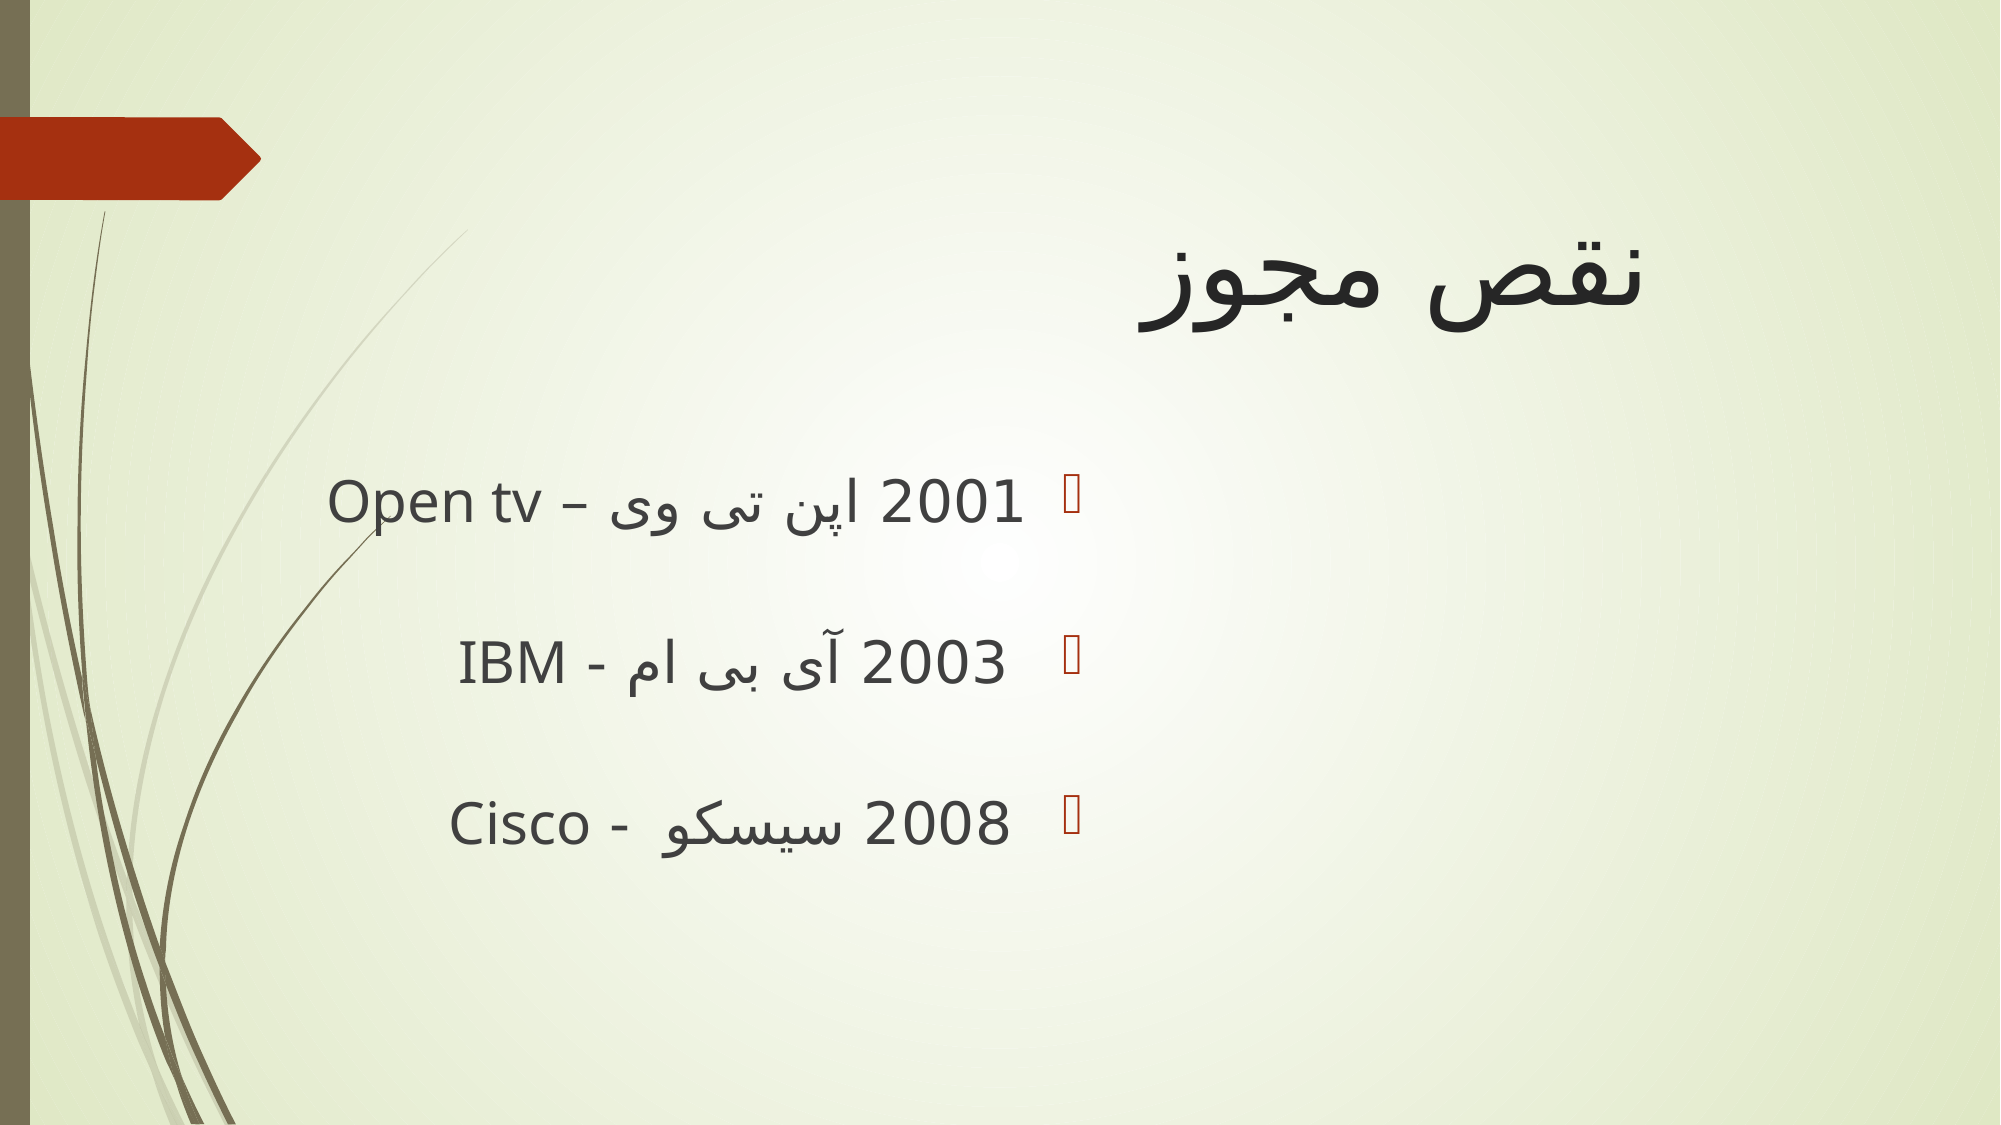

نقص مجوز
2001 اپن تی وی – Open tv
 2003 آی بی ام - IBM
 2008 سیسکو - Cisco